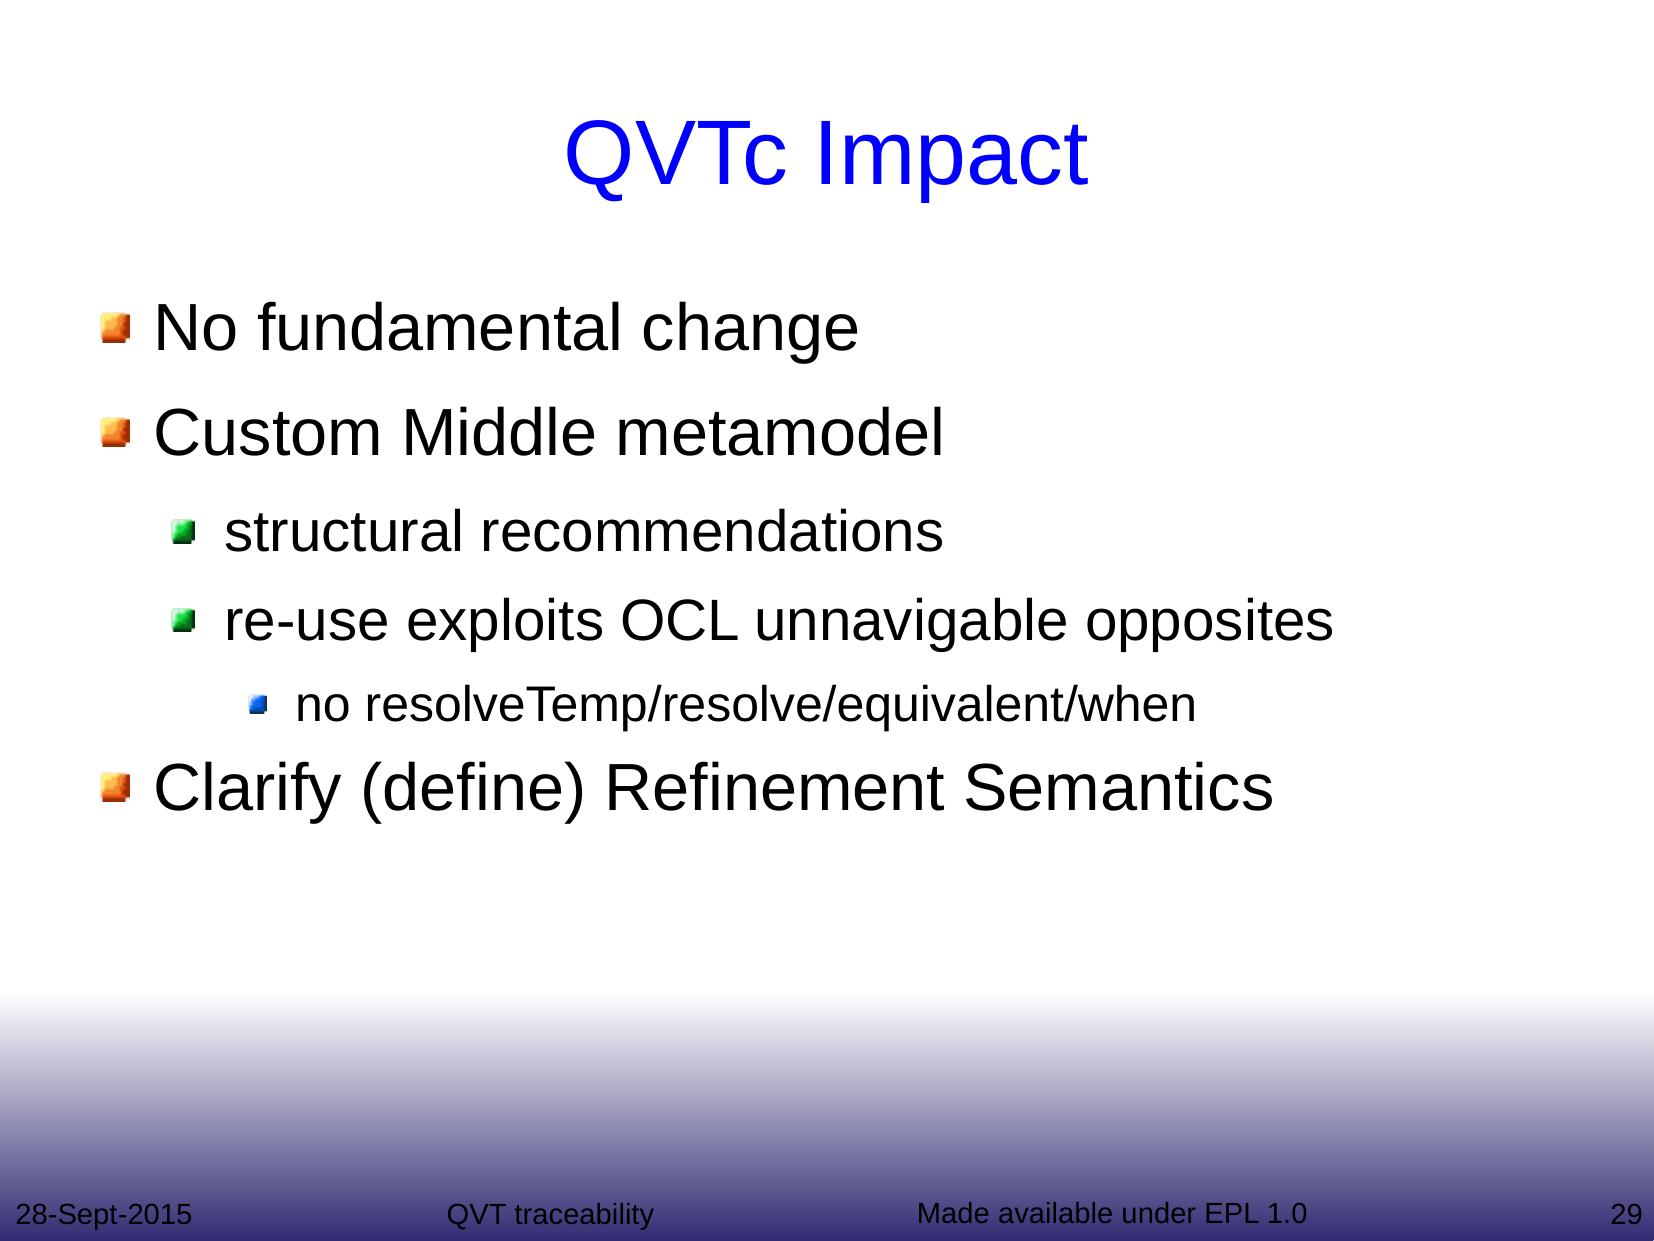

# QVTc Impact
No fundamental change
Custom Middle metamodel
structural recommendations
re-use exploits OCL unnavigable opposites
no resolveTemp/resolve/equivalent/when
Clarify (define) Refinement Semantics
28-Sept-2015
QVT traceability
29